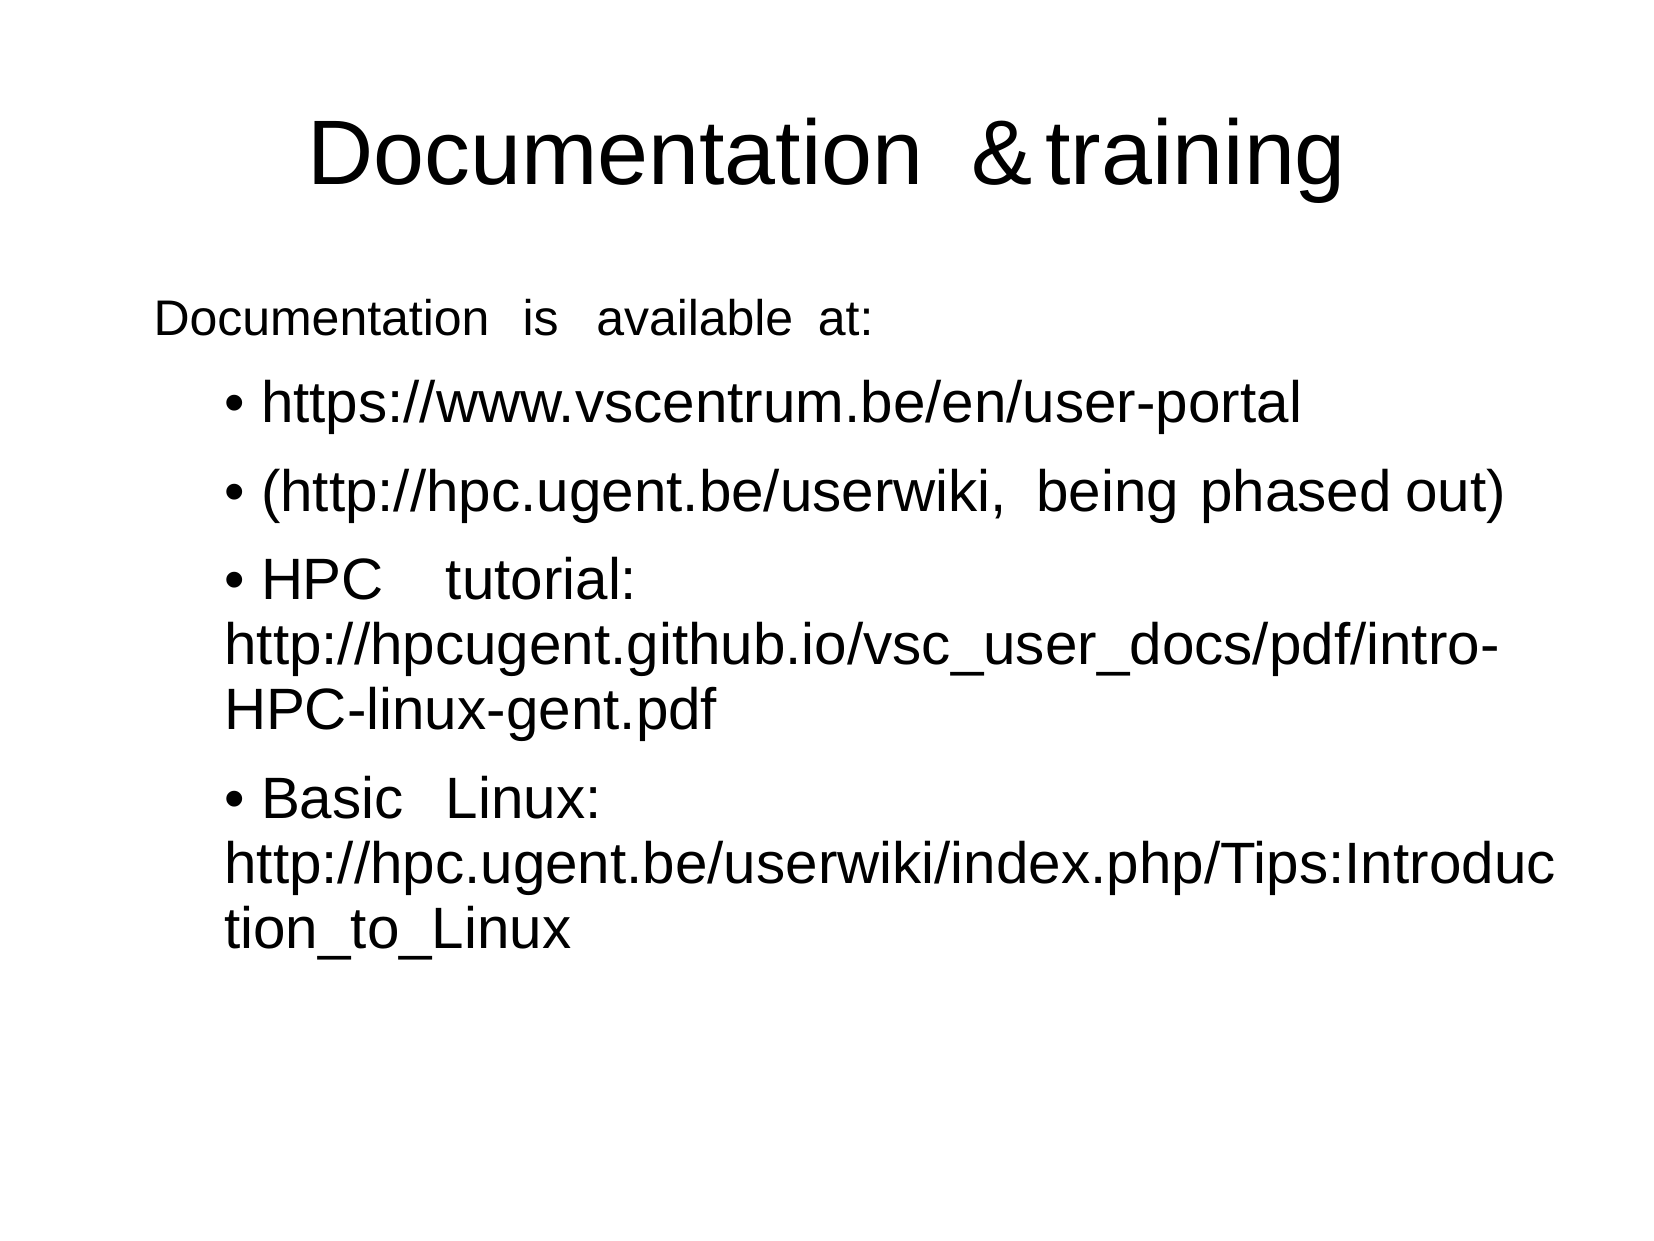

# Documentation	&	training
Documentation	is	available	at:
• https://www.vscentrum.be/en/user-portal
• (http://hpc.ugent.be/userwiki,	being	 phased	out)
• HPC	tutorial:	http://hpcugent.github.io/vsc_user_docs/pdf/intro-HPC-linux-gent.pdf
• Basic	Linux:	http://hpc.ugent.be/userwiki/index.php/Tips:Introduction_to_Linux